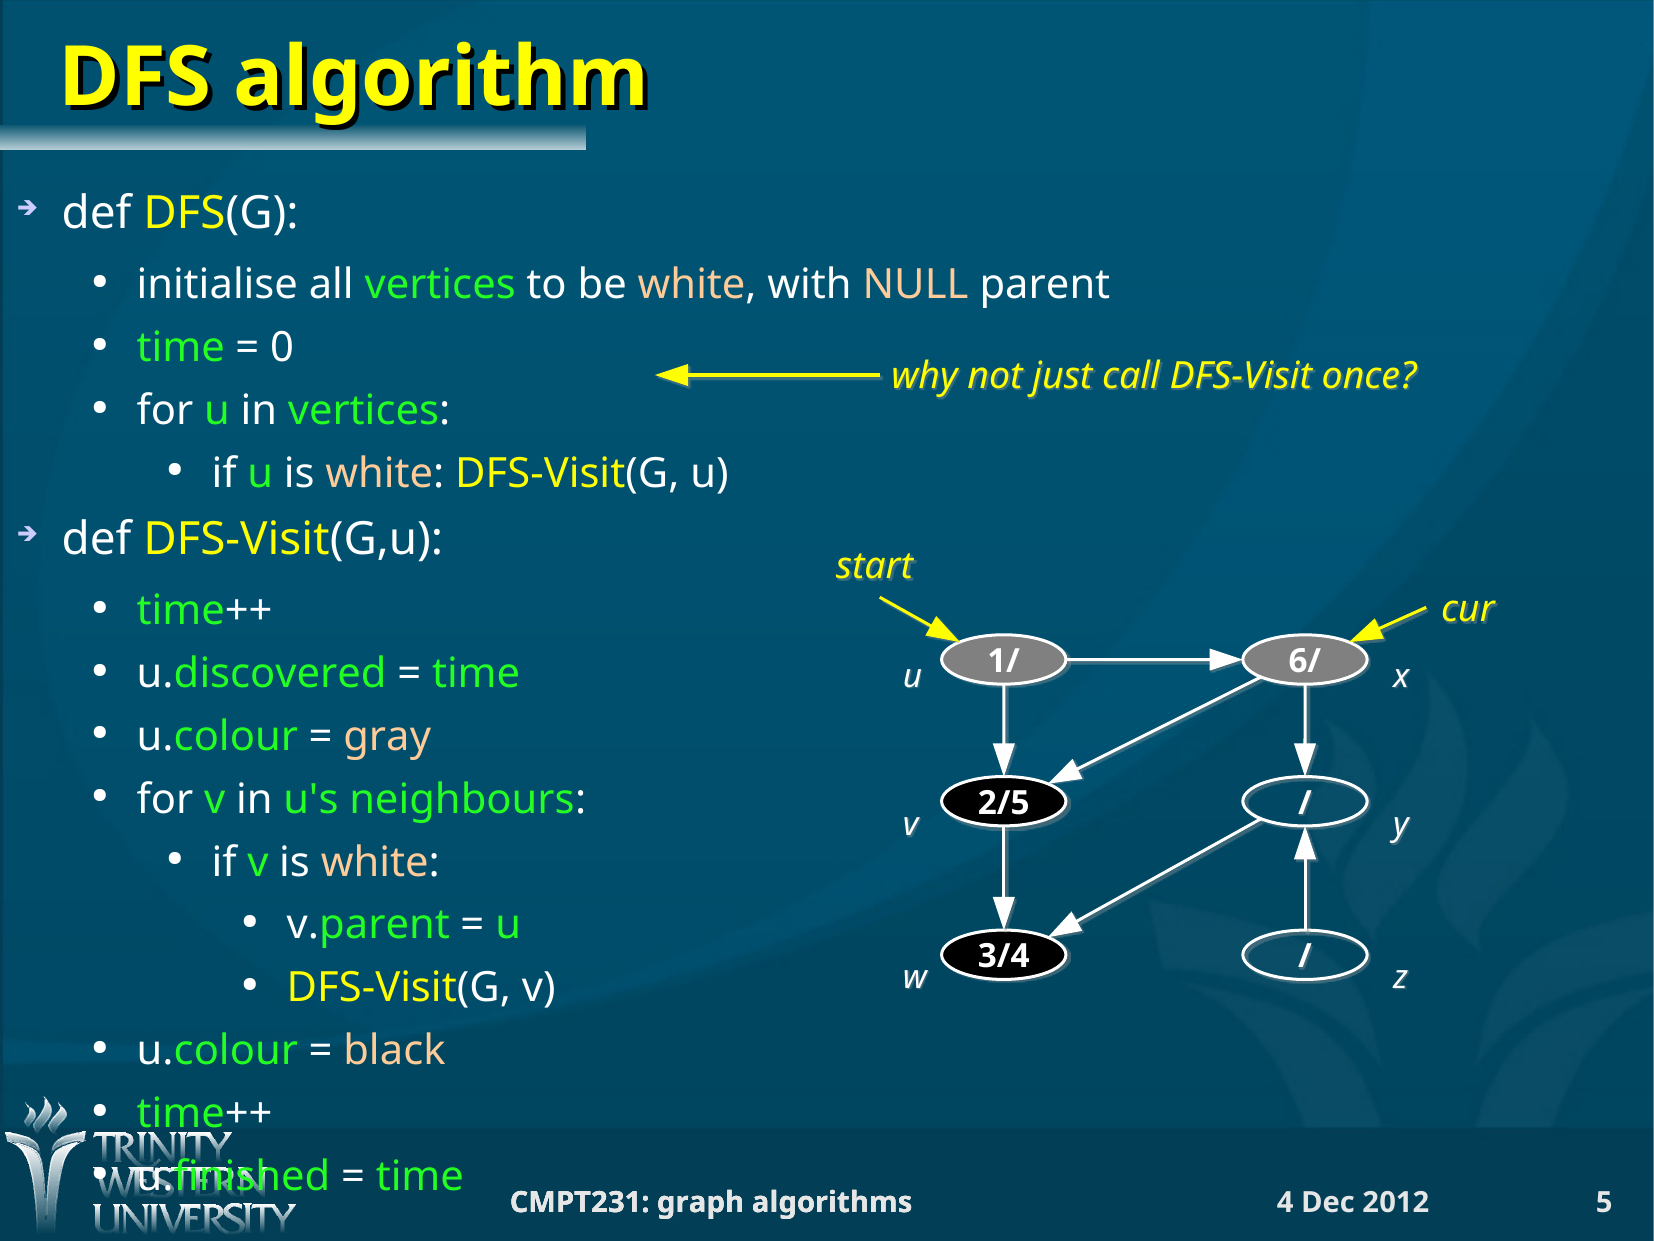

# DFS algorithm
def DFS(G):
initialise all vertices to be white, with NULL parent
time = 0
for u in vertices:
if u is white: DFS-Visit(G, u)
def DFS-Visit(G,u):
time++
u.discovered = time
u.colour = gray
for v in u's neighbours:
if v is white:
v.parent = u
DFS-Visit(G, v)
u.colour = black
time++
u.finished = time
why not just call DFS-Visit once?
start
cur
1/
6/
u
x
2/5
/
v
y
3/4
/
w
z
CMPT231: graph algorithms
4 Dec 2012
5